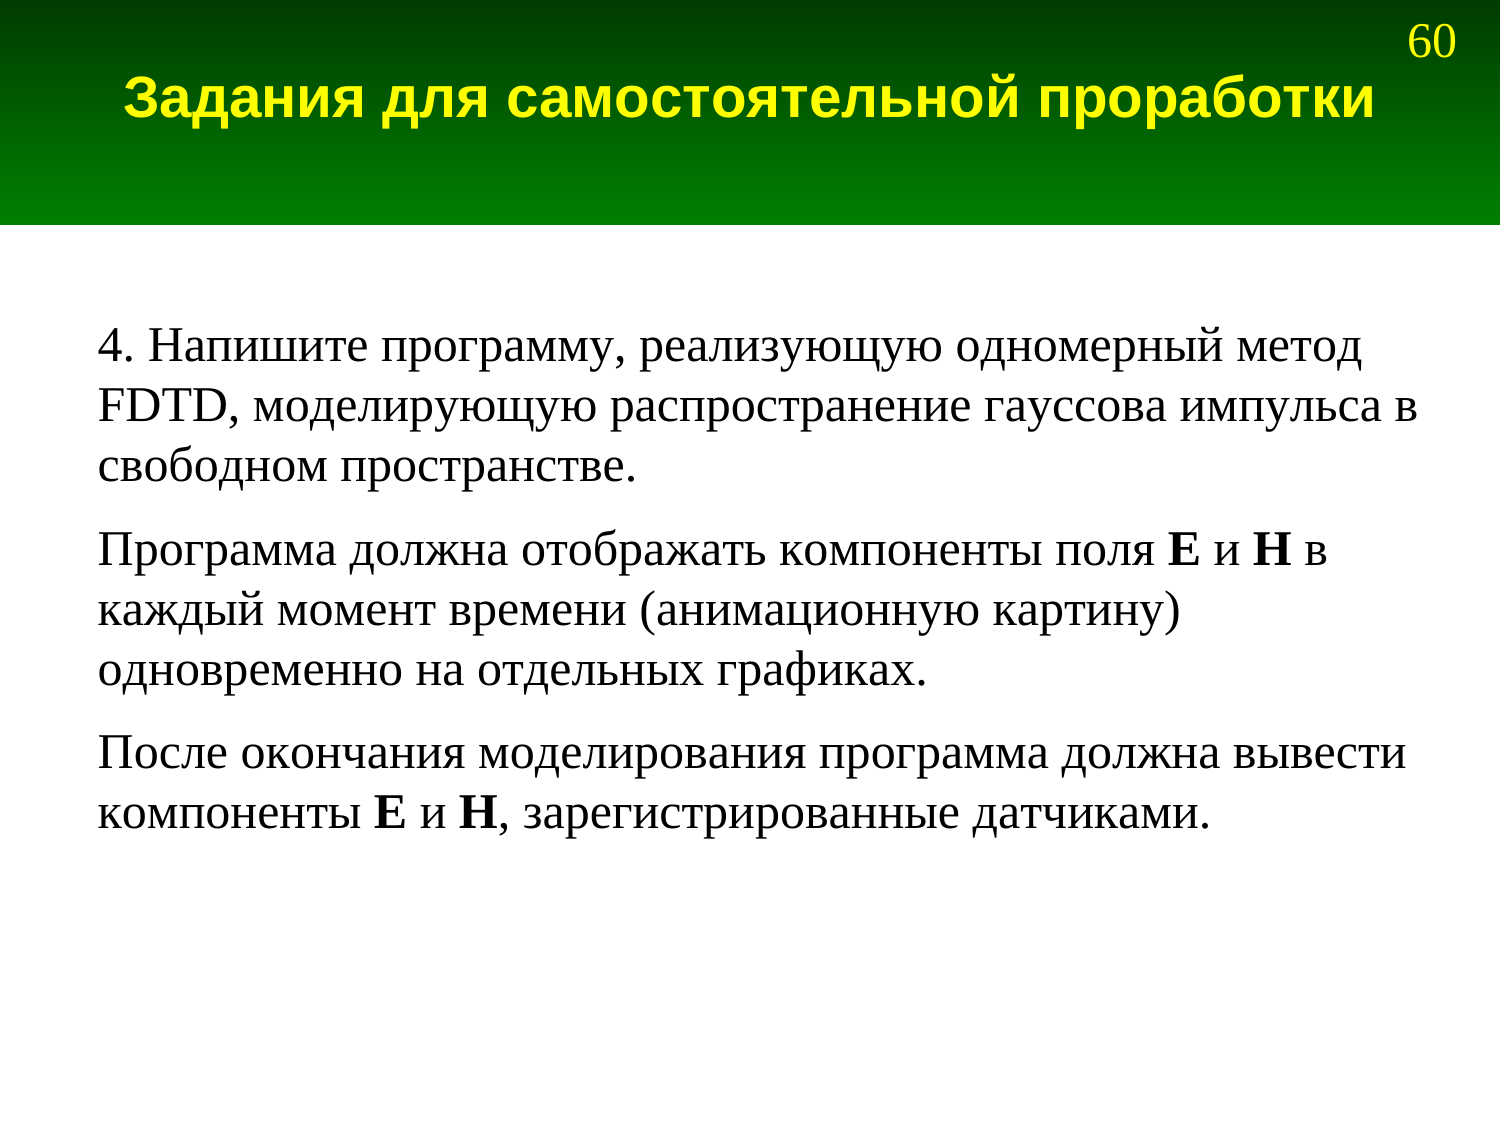

# Задания для самостоятельной проработки
4. Напишите программу, реализующую одномерный метод FDTD, моделирующую распространение гауссова импульса в свободном пространстве.
Программа должна отображать компоненты поля E и H в каждый момент времени (анимационную картину) одновременно на отдельных графиках.
После окончания моделирования программа должна вывести компоненты E и H, зарегистрированные датчиками.